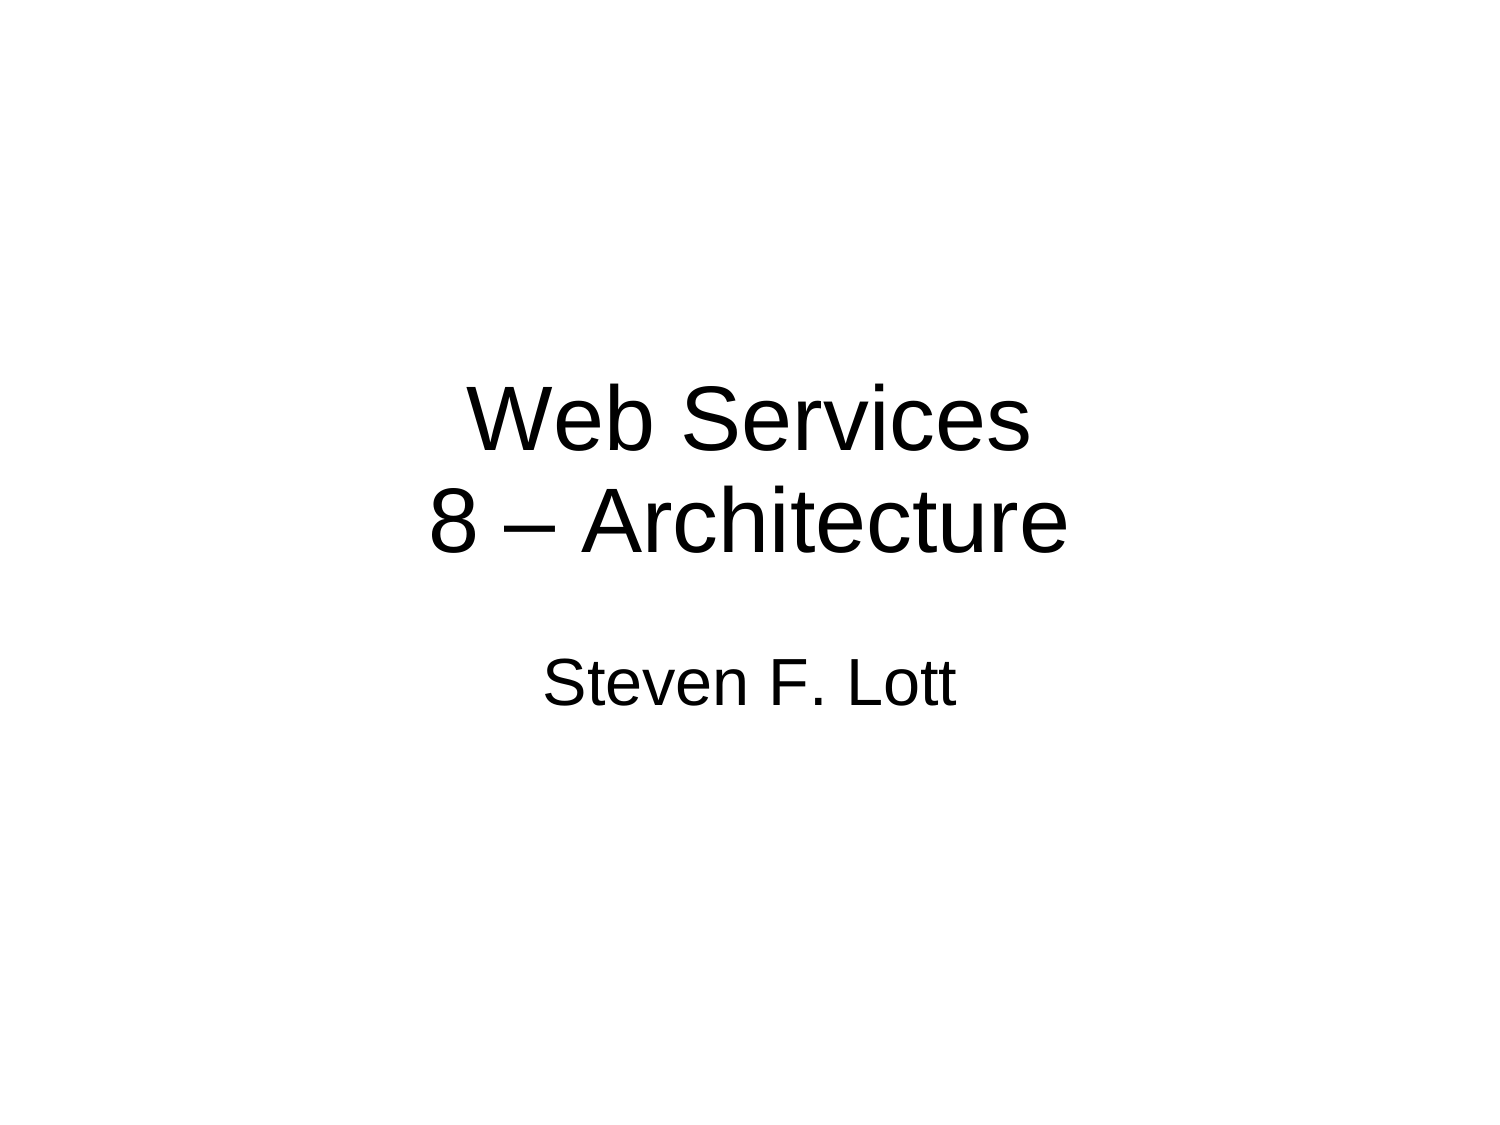

# Web Services 8 – Architecture
Steven F. Lott